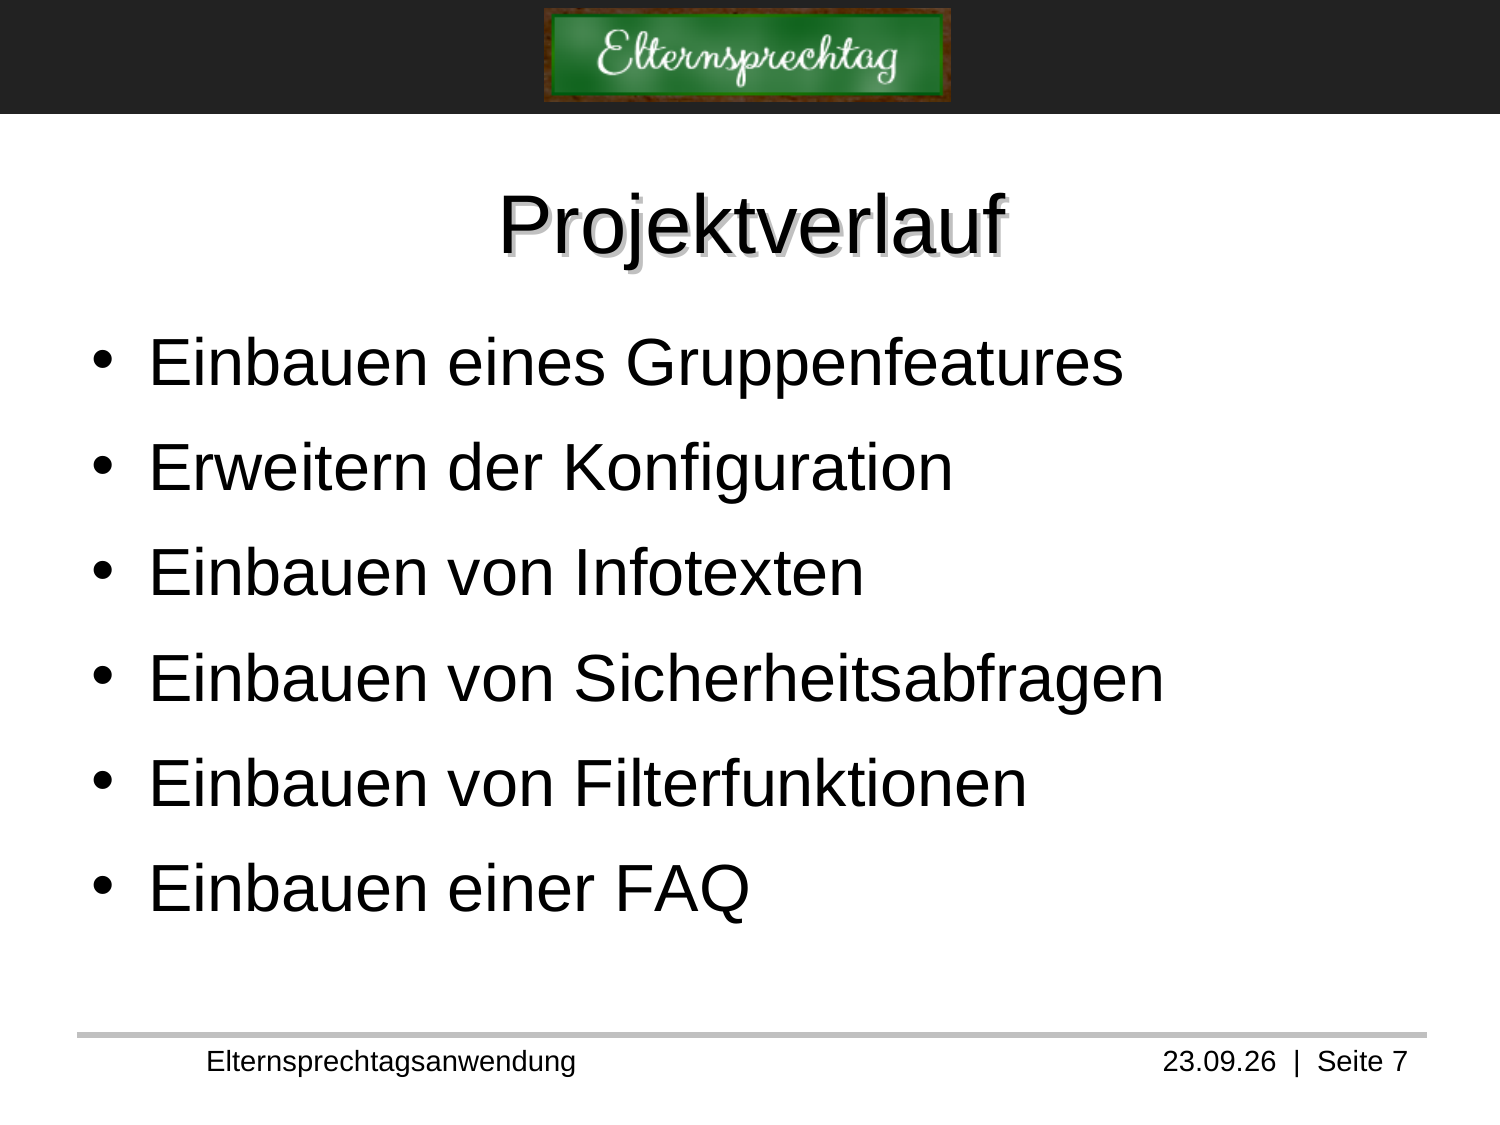

# Projektverlauf
Einbauen eines Gruppenfeatures
Erweitern der Konfiguration
Einbauen von Infotexten
Einbauen von Sicherheitsabfragen
Einbauen von Filterfunktionen
Einbauen einer FAQ